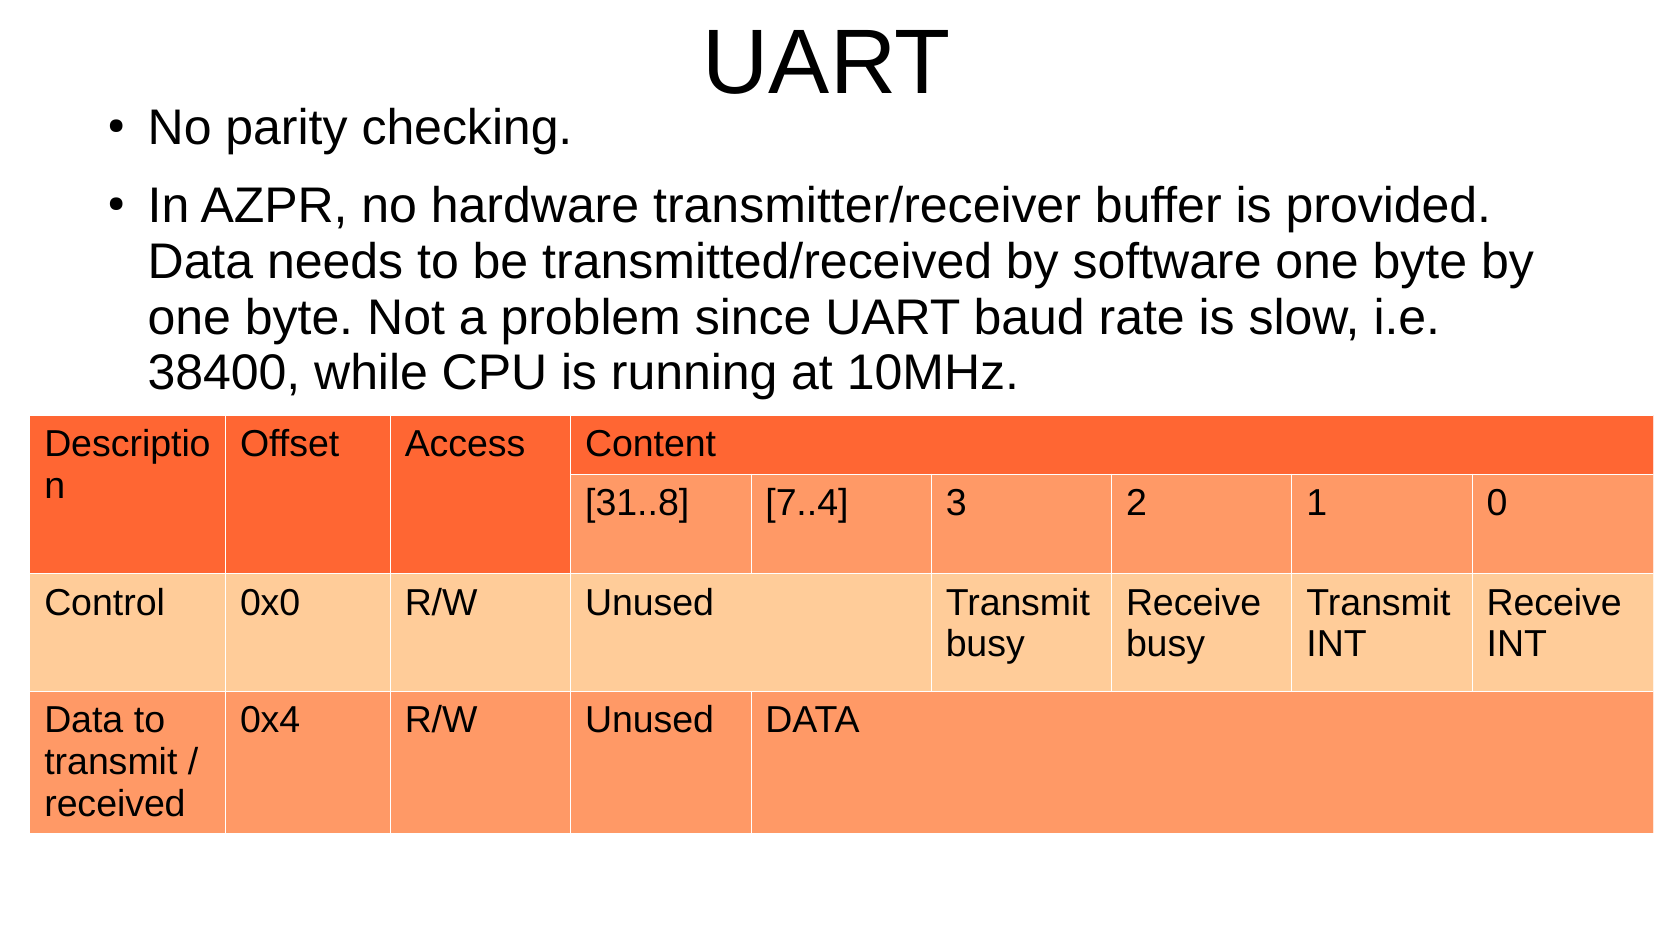

# UART
No parity checking.
In AZPR, no hardware transmitter/receiver buffer is provided. Data needs to be transmitted/received by software one byte by one byte. Not a problem since UART baud rate is slow, i.e. 38400, while CPU is running at 10MHz.
| Description | Offset | Access | Content | | | | | |
| --- | --- | --- | --- | --- | --- | --- | --- | --- |
| | | | [31..8] | [7..4] | 3 | 2 | 1 | 0 |
| Control | 0x0 | R/W | Unused | | Transmit busy | Receive busy | Transmit INT | Receive INT |
| Data to transmit / received | 0x4 | R/W | Unused | DATA | | | | |